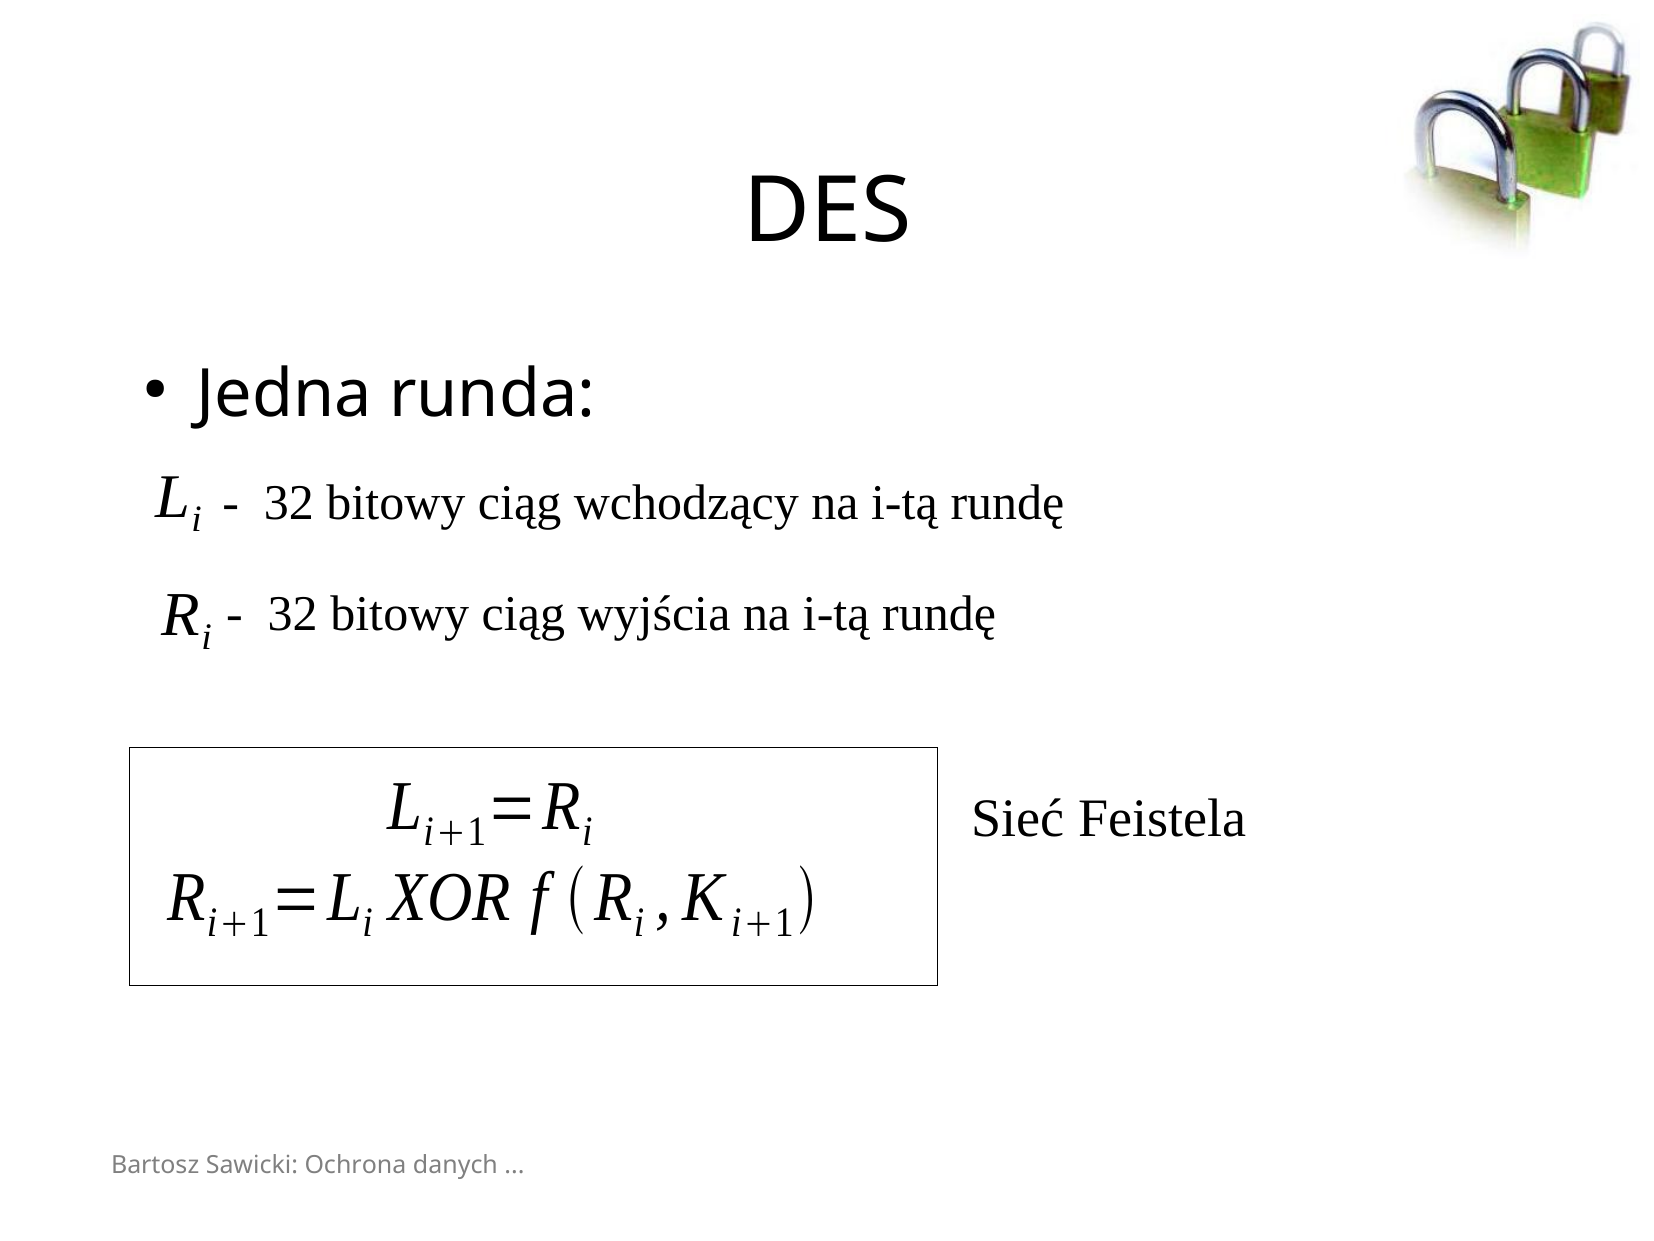

# DES
Jedna runda:
- 32 bitowy ciąg wchodzący na i-tą rundę
- 32 bitowy ciąg wyjścia na i-tą rundę
Sieć Feistela